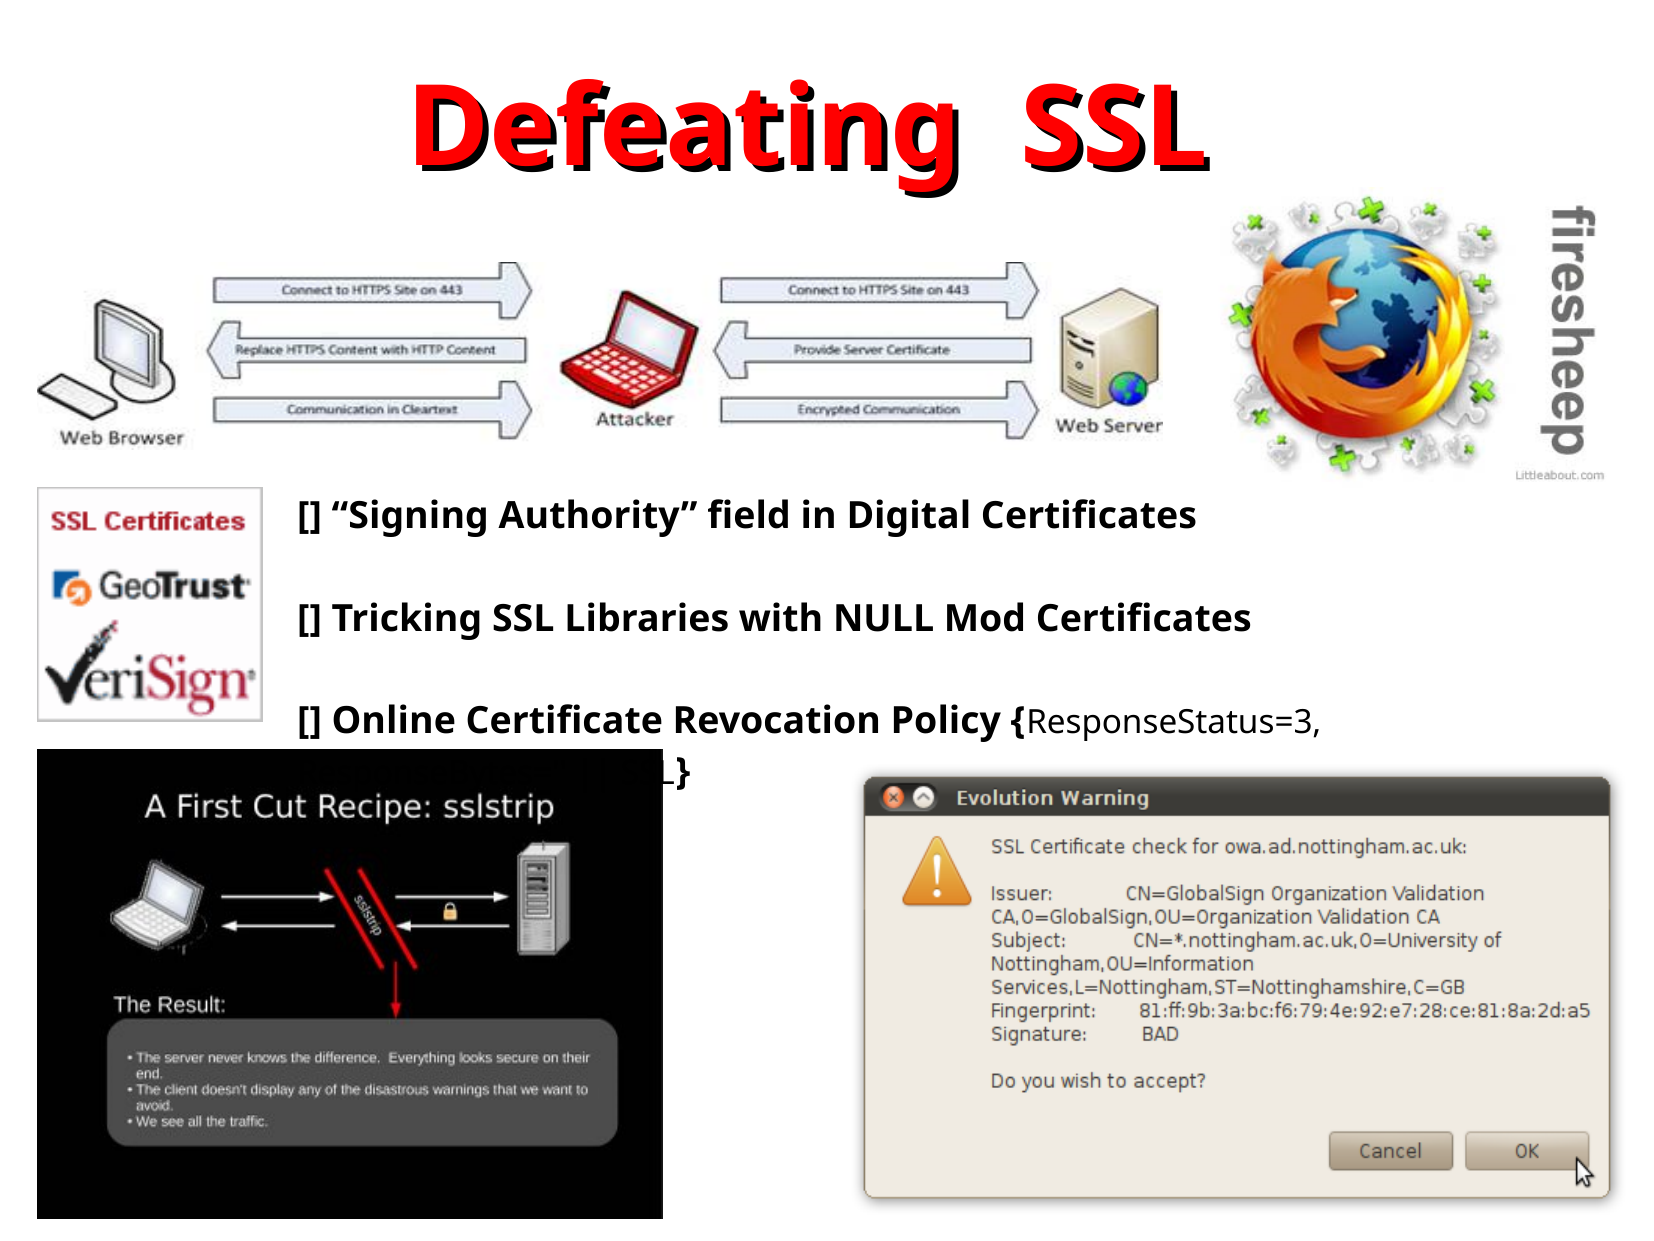

Defeating SSL
[] “Signing Authority” field in Digital Certificates
[] Tricking SSL Libraries with NULL Mod Certificates
[] Online Certificate Revocation Policy {ResponseStatus=3, ResponseBytes='' || SSL}